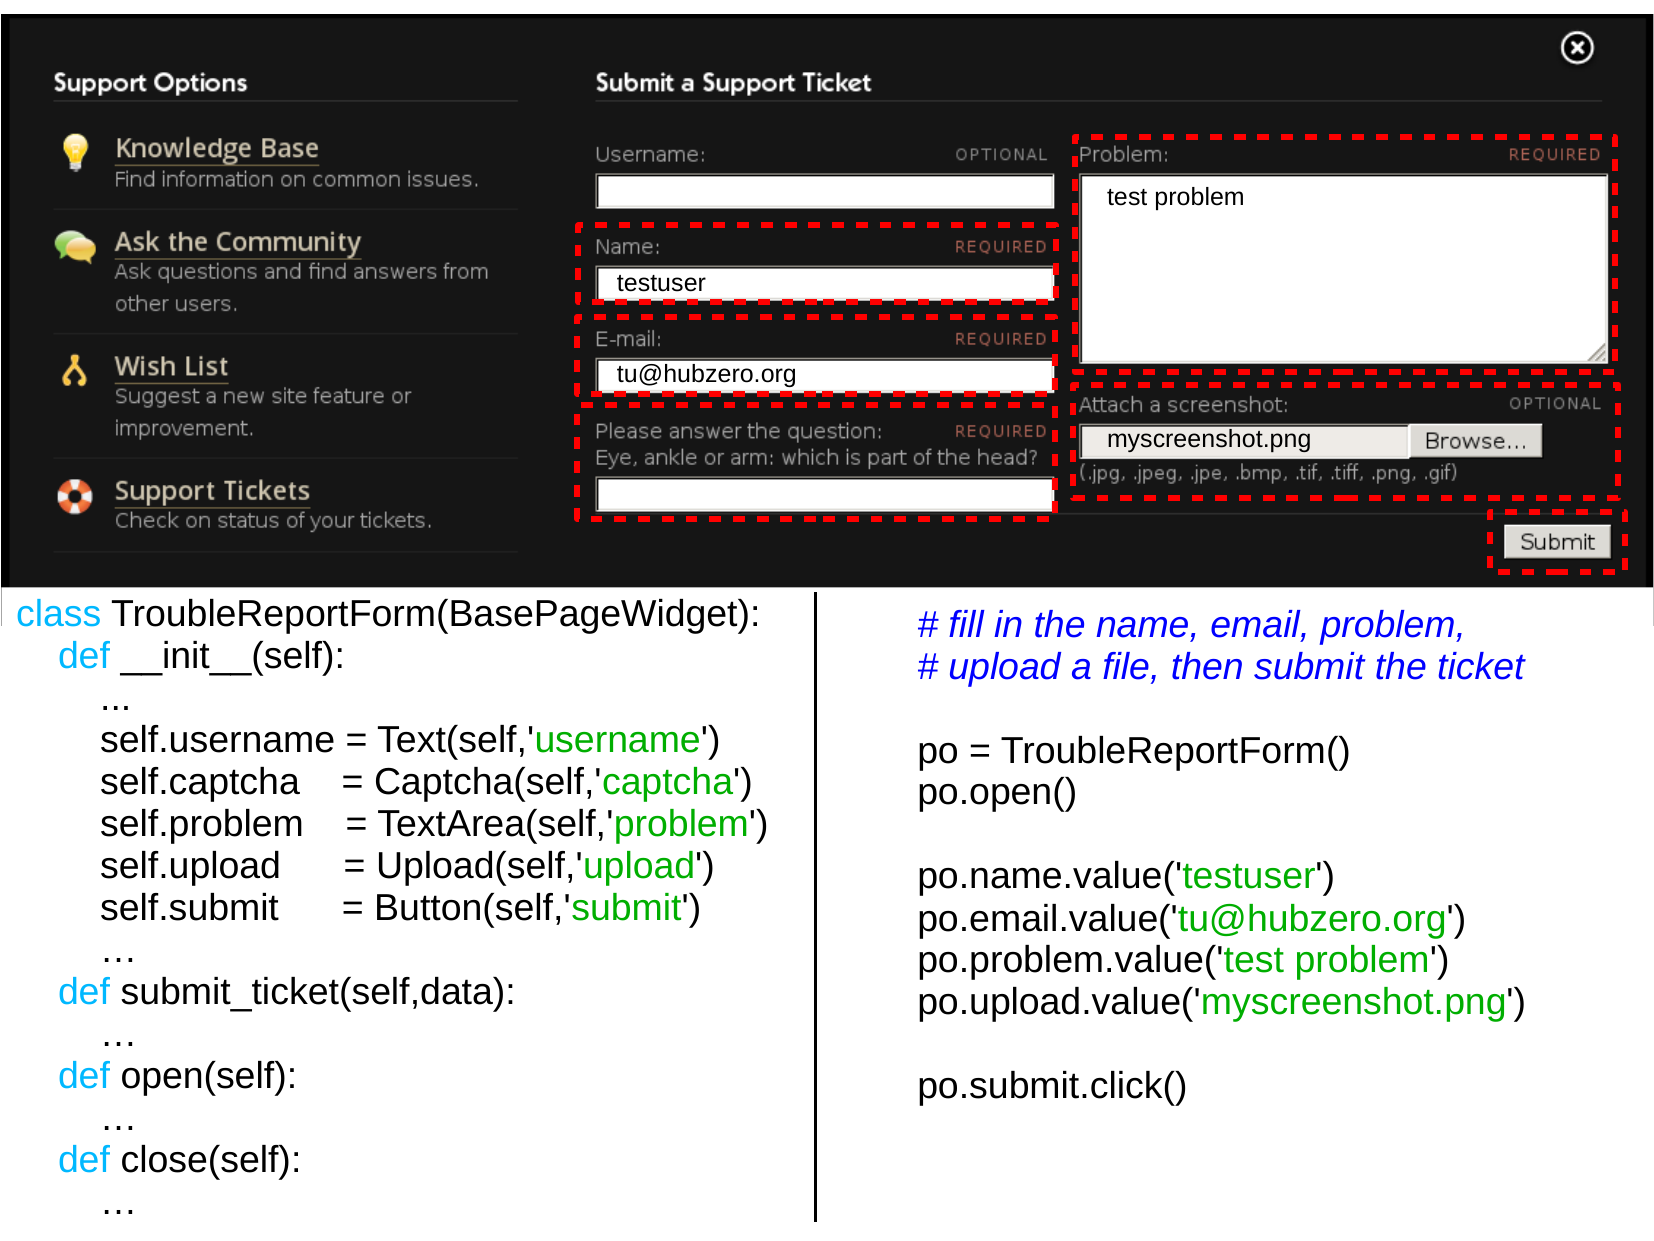

test problem
testuser
tu@hubzero.org
myscreenshot.png
class TroubleReportForm(BasePageWidget):
 def __init__(self):
 ...
 self.username = Text(self,'username')
 self.captcha = Captcha(self,'captcha')
 self.problem = TextArea(self,'problem')
 self.upload = Upload(self,'upload')
 self.submit = Button(self,'submit')
 …
 def submit_ticket(self,data):
 …
 def open(self):
 …
 def close(self):
 …
# fill in the name, email, problem,
# upload a file, then submit the ticket
po = TroubleReportForm()
po.open()
po.name.value('testuser')
po.email.value('tu@hubzero.org')
po.problem.value('test problem')
po.upload.value('myscreenshot.png')
po.submit.click()